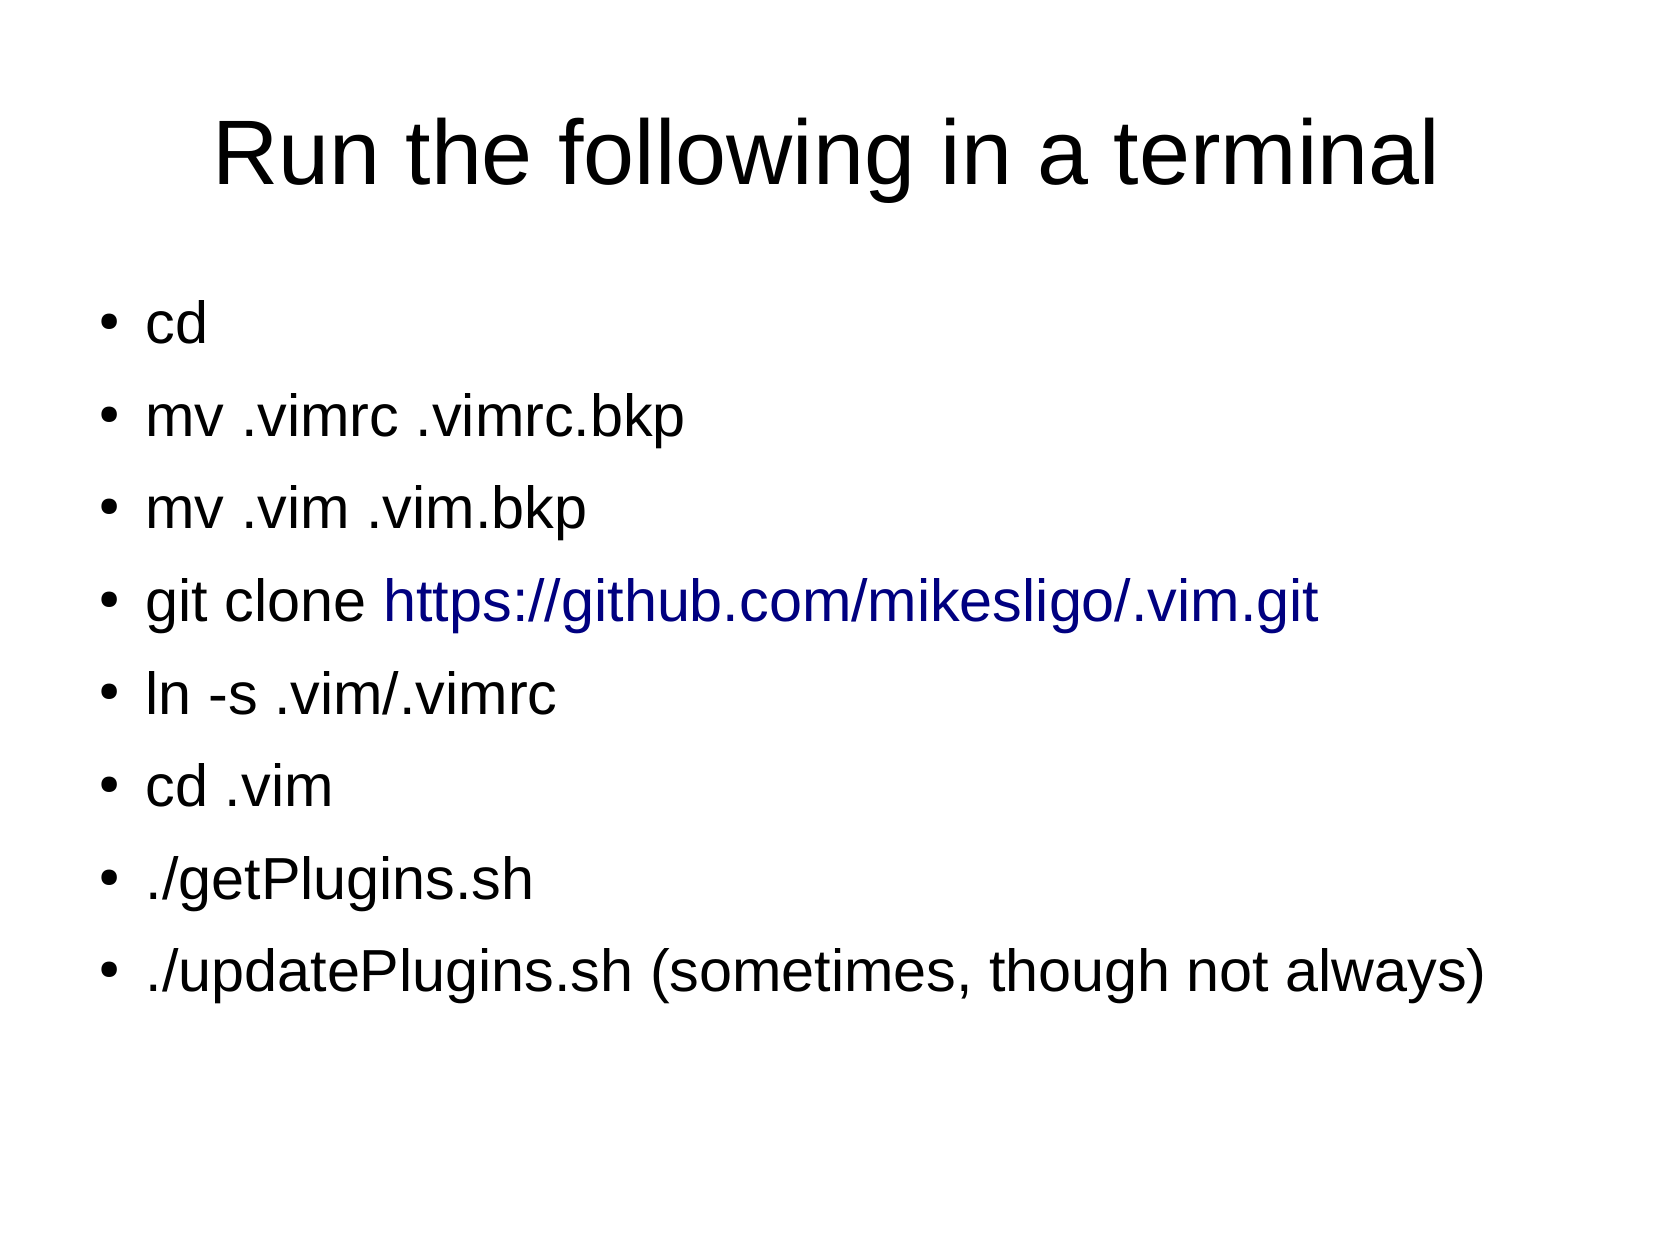

# Run the following in a terminal
cd
mv .vimrc .vimrc.bkp
mv .vim .vim.bkp
git clone https://github.com/mikesligo/.vim.git
ln -s .vim/.vimrc
cd .vim
./getPlugins.sh
./updatePlugins.sh (sometimes, though not always)